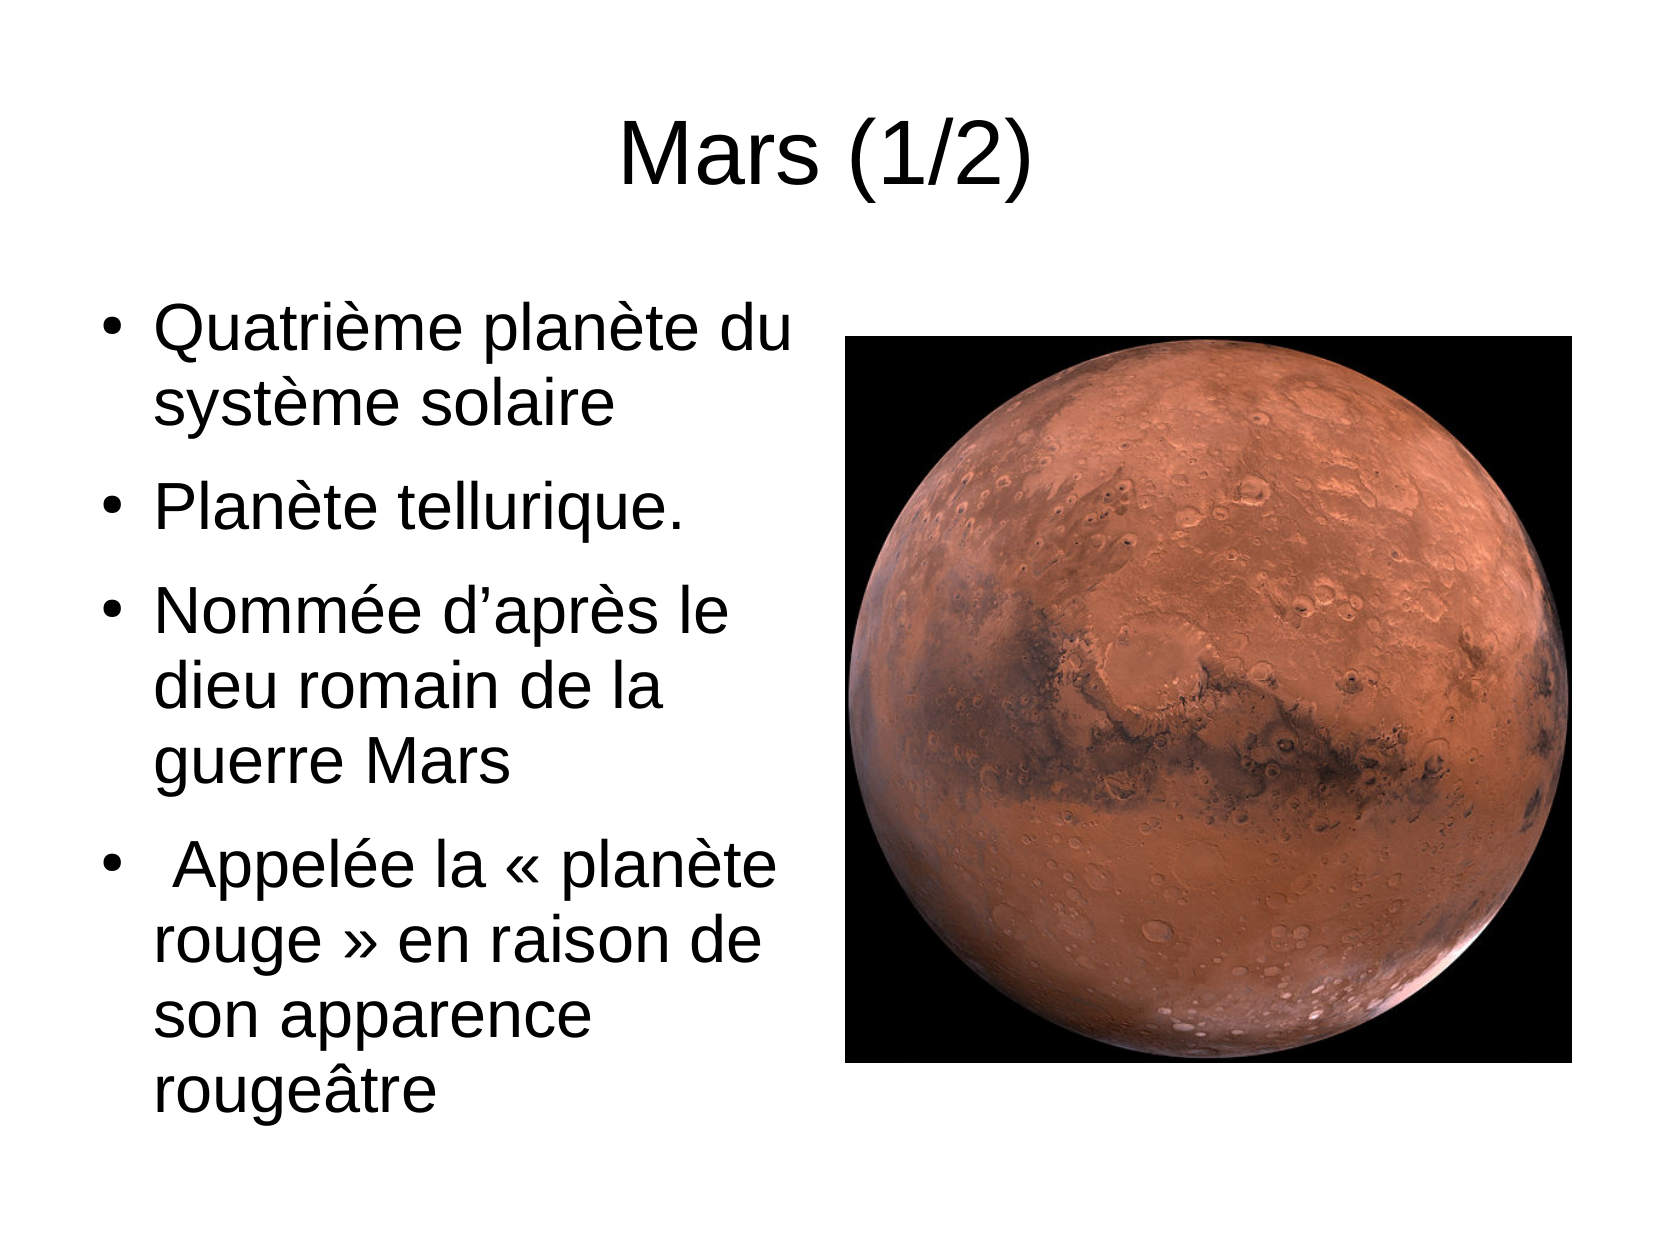

# Mars (1/2)
Quatrième planète du système solaire
Planète tellurique.
Nommée d’après le dieu romain de la guerre Mars
 Appelée la « planète rouge » en raison de son apparence rougeâtre